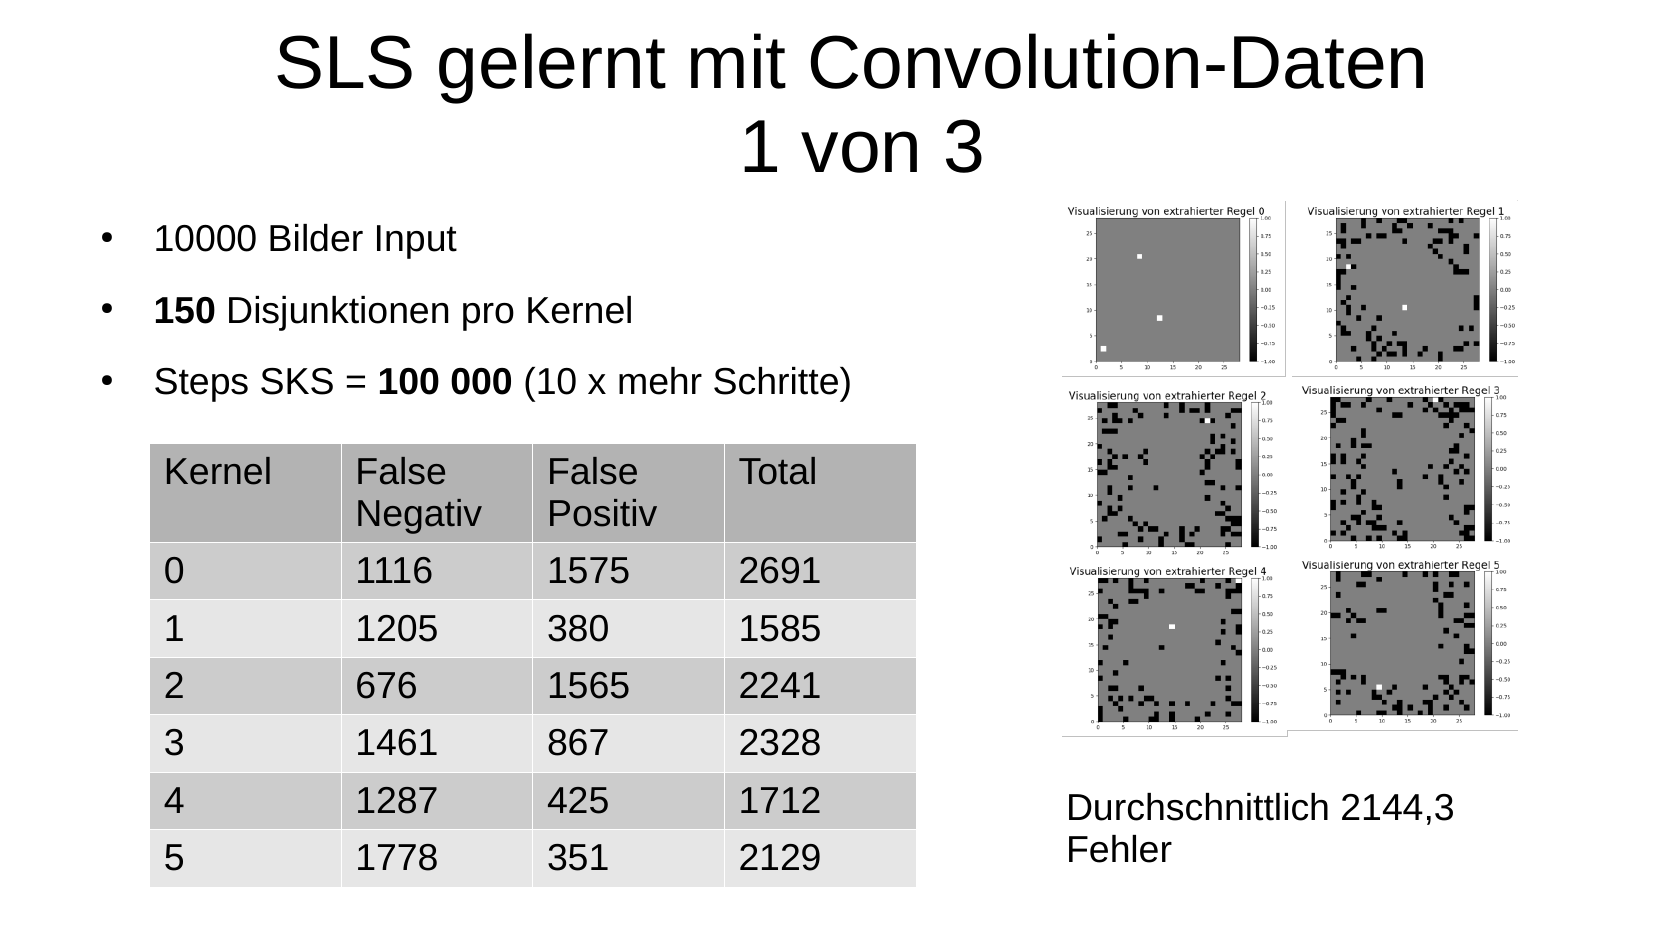

SLS gelernt mit Convolution-Daten
1 von 3
# 10000 Bilder Input
150 Disjunktionen pro Kernel
Steps SKS = 100 000 (10 x mehr Schritte)
| Kernel | False Negativ | False Positiv | Total |
| --- | --- | --- | --- |
| 0 | 1116 | 1575 | 2691 |
| 1 | 1205 | 380 | 1585 |
| 2 | 676 | 1565 | 2241 |
| 3 | 1461 | 867 | 2328 |
| 4 | 1287 | 425 | 1712 |
| 5 | 1778 | 351 | 2129 |
Durchschnittlich 2144,3 Fehler